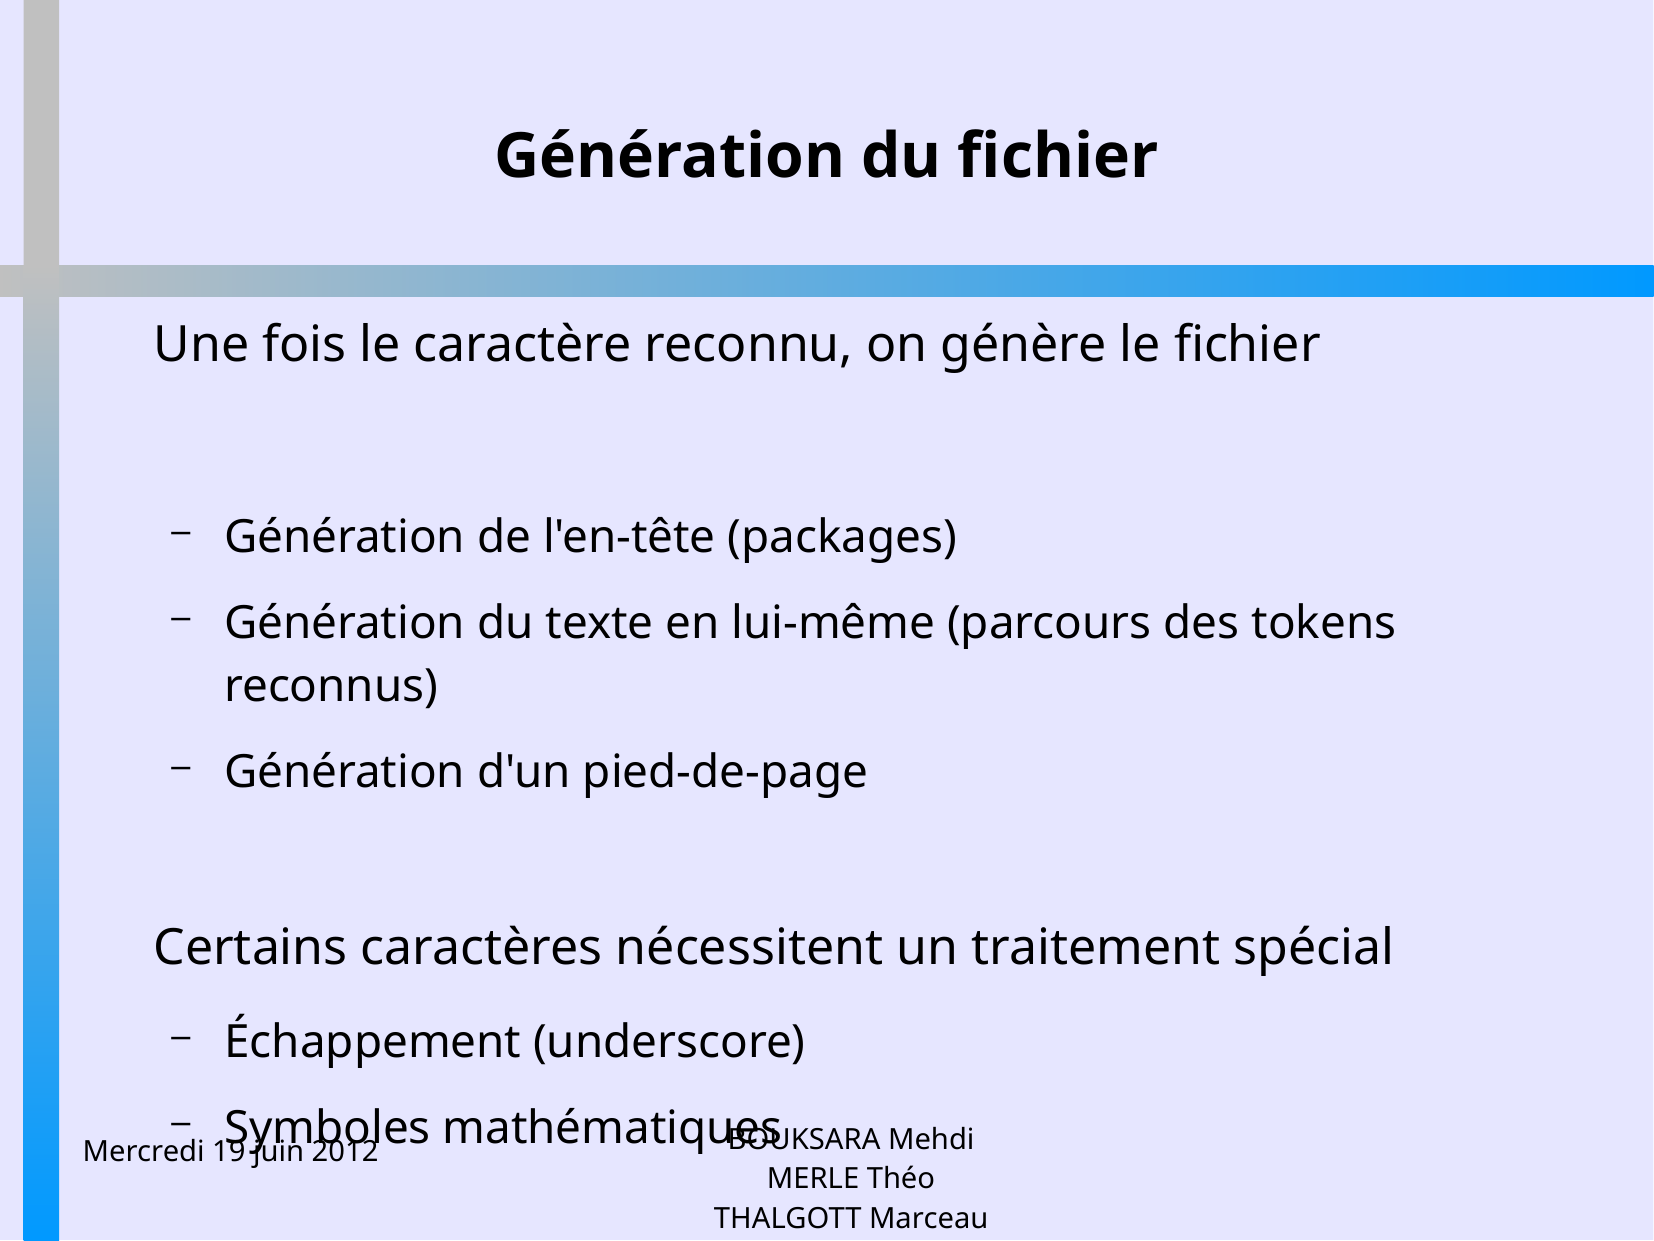

# Génération du fichier
Une fois le caractère reconnu, on génère le fichier
Génération de l'en-tête (packages)
Génération du texte en lui-même (parcours des tokens reconnus)
Génération d'un pied-de-page
Certains caractères nécessitent un traitement spécial
Échappement (underscore)
Symboles mathématiques